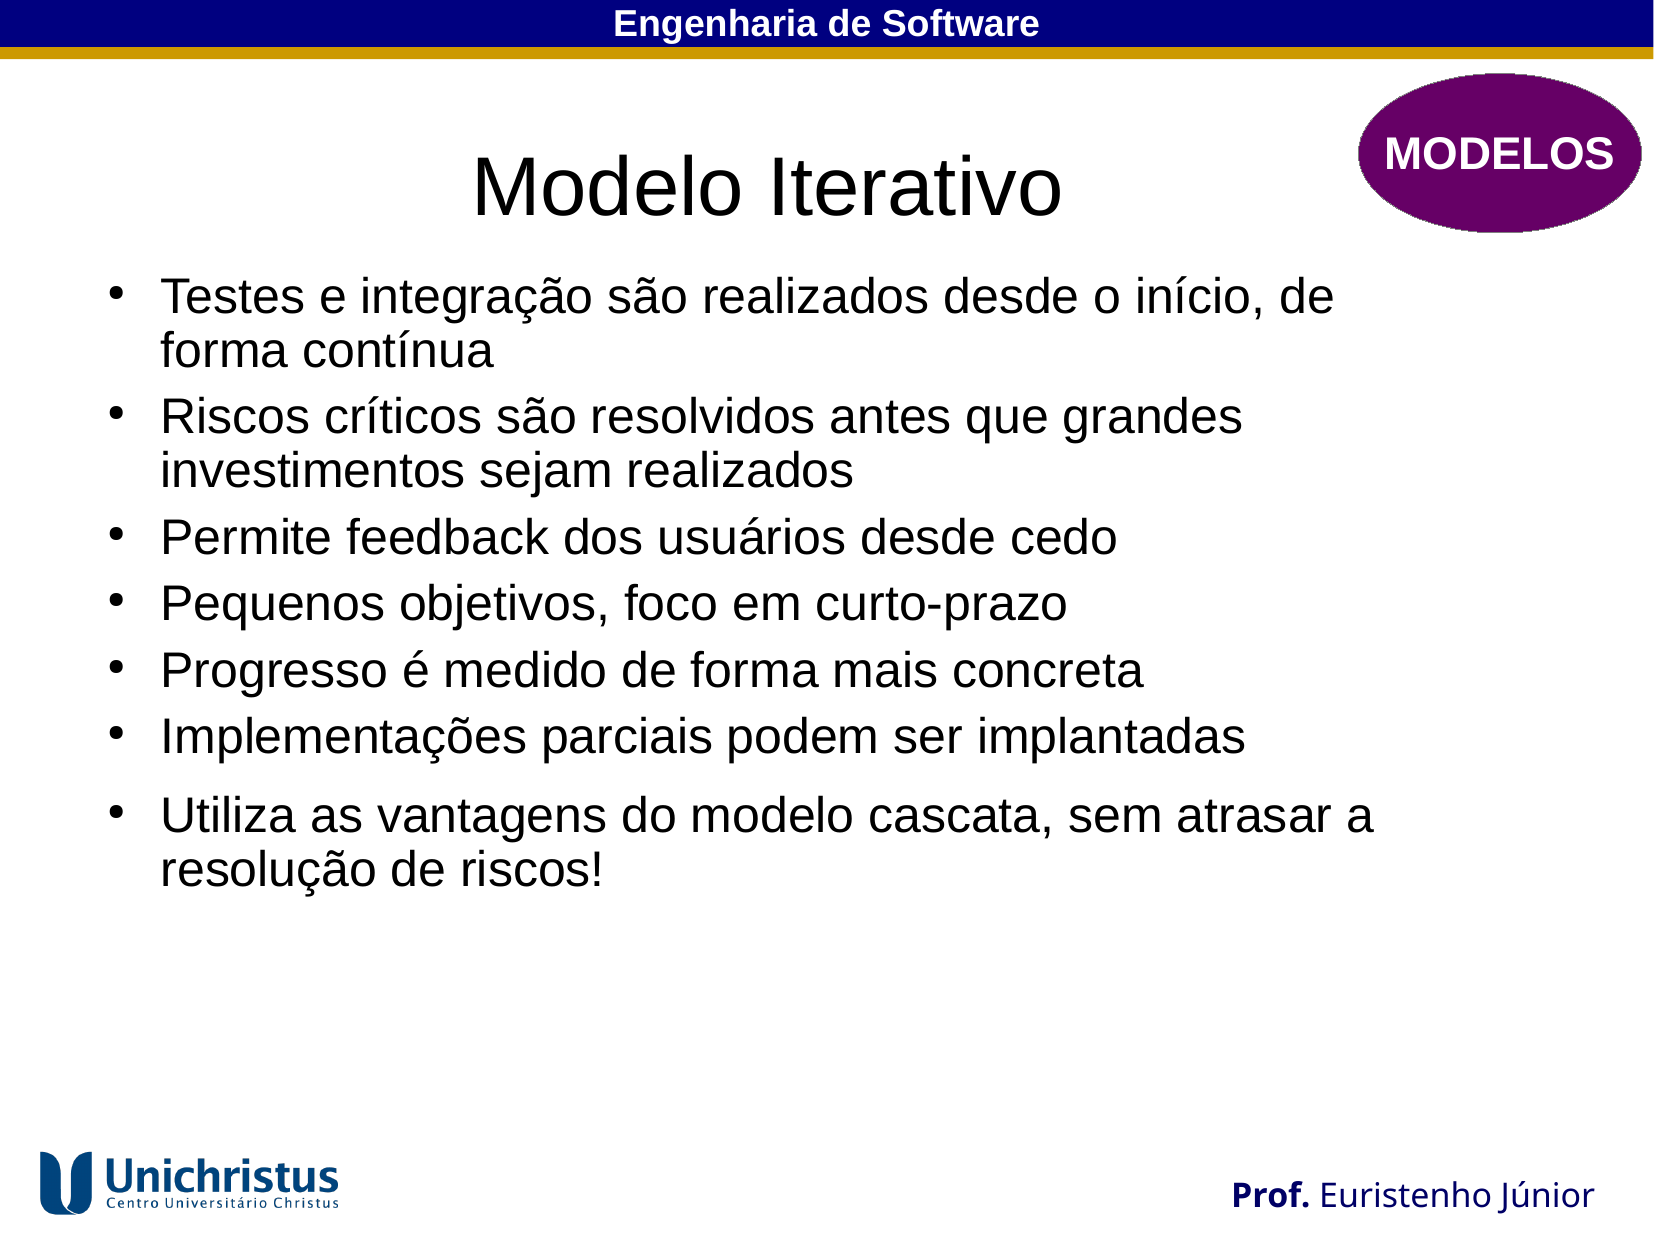

Engenharia de Software
MODELOS
# Modelo Iterativo
Testes e integração são realizados desde o início, de forma contínua
Riscos críticos são resolvidos antes que grandes investimentos sejam realizados
Permite feedback dos usuários desde cedo
Pequenos objetivos, foco em curto-prazo
Progresso é medido de forma mais concreta
Implementações parciais podem ser implantadas
Utiliza as vantagens do modelo cascata, sem atrasar a resolução de riscos!
Prof. Euristenho Júnior